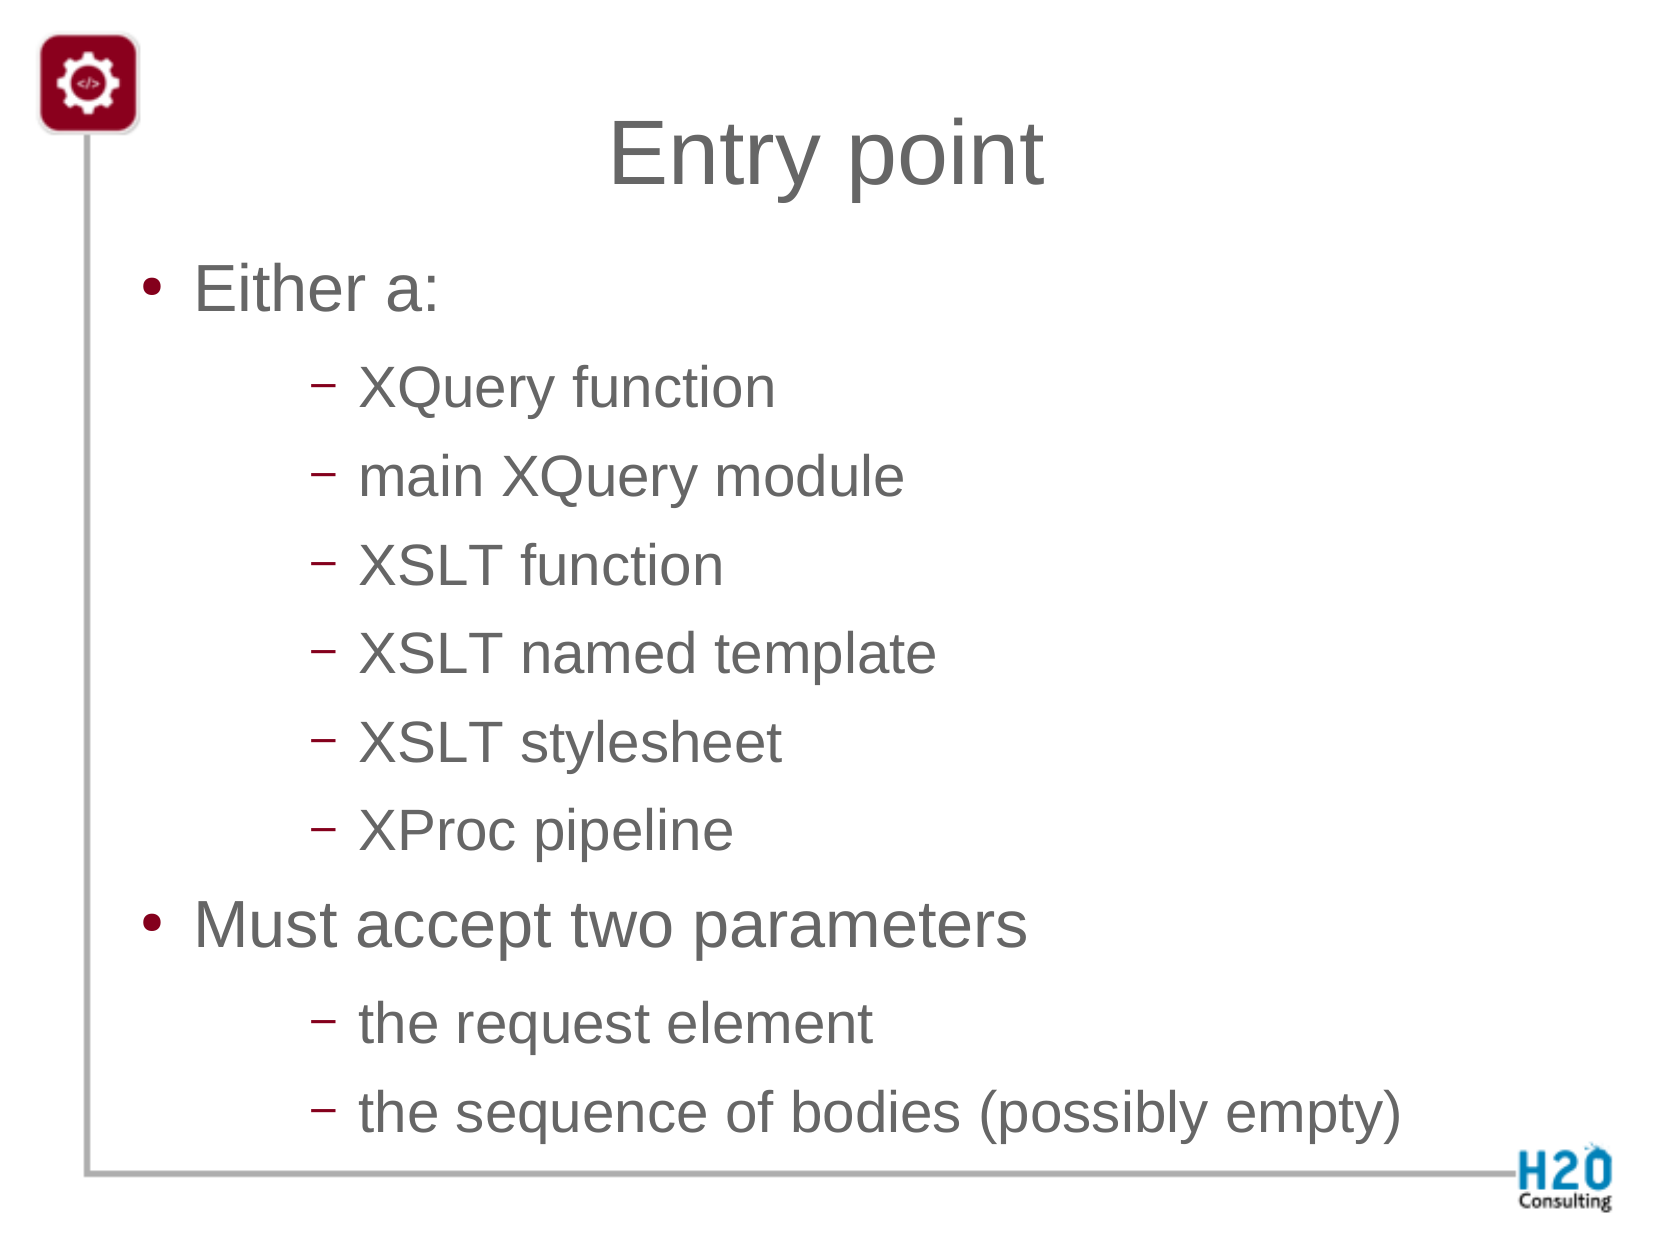

# Entry point
Either a:
XQuery function
main XQuery module
XSLT function
XSLT named template
XSLT stylesheet
XProc pipeline
Must accept two parameters
the request element
the sequence of bodies (possibly empty)